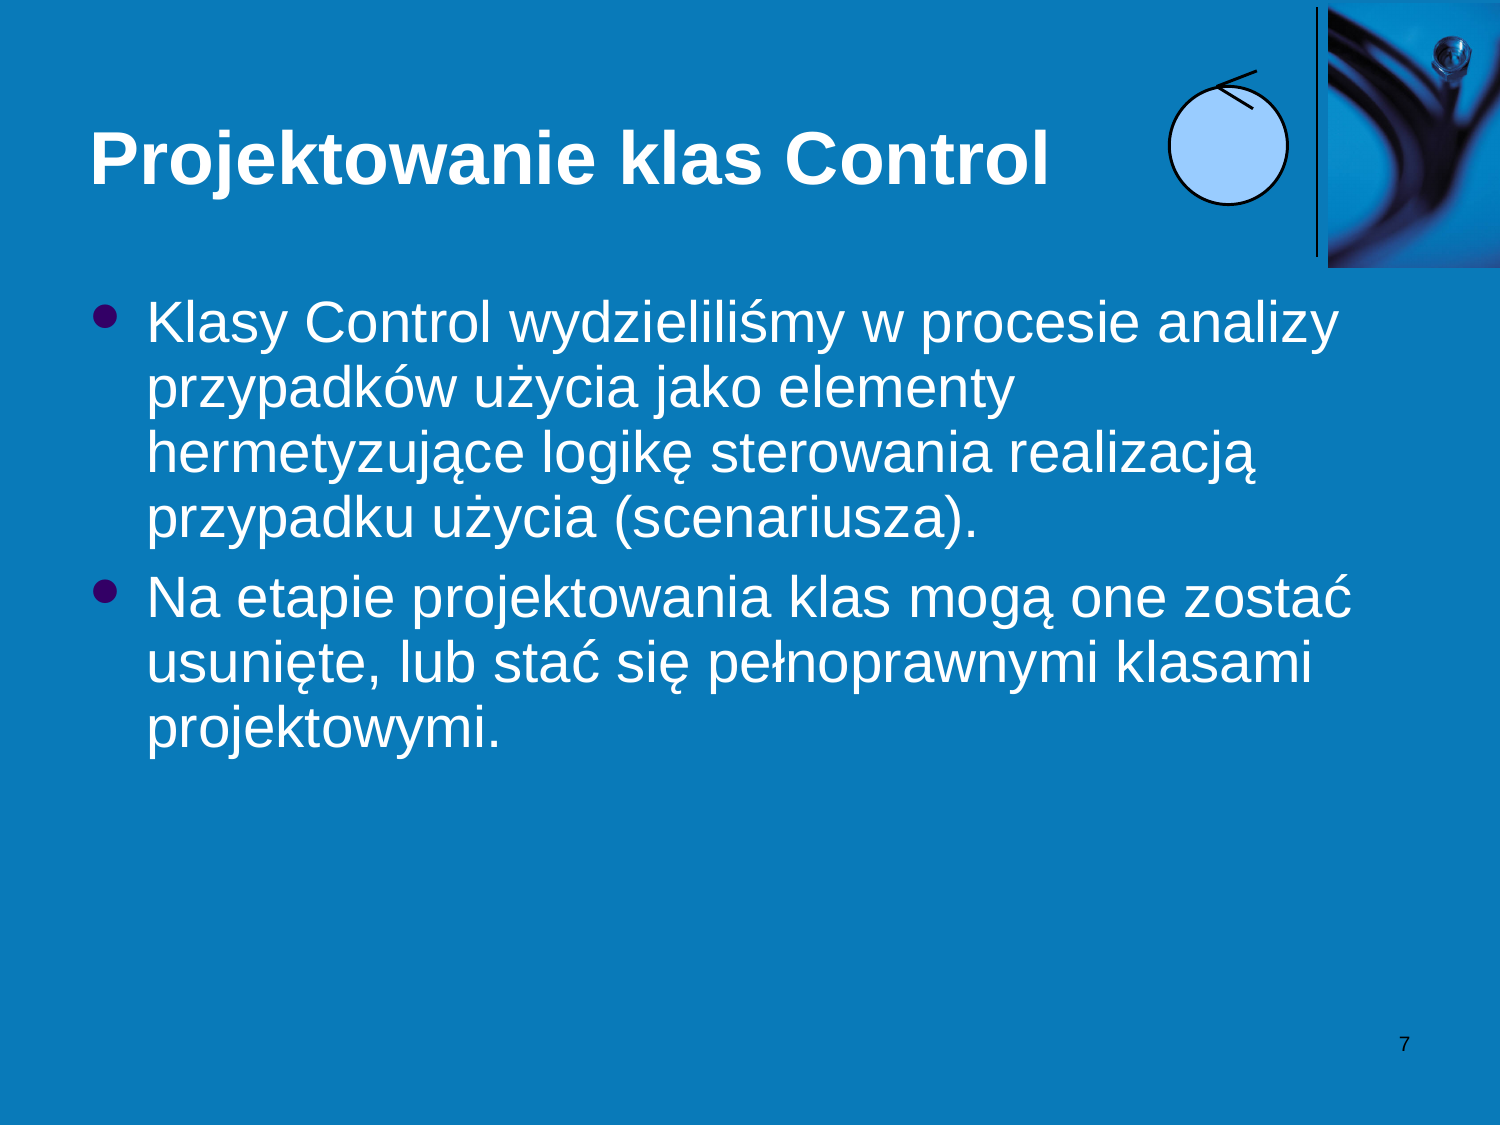

# Projektowanie klas Control
Klasy Control wydzieliliśmy w procesie analizy przypadków użycia jako elementy hermetyzujące logikę sterowania realizacją przypadku użycia (scenariusza).
Na etapie projektowania klas mogą one zostać usunięte, lub stać się pełnoprawnymi klasami projektowymi.
7